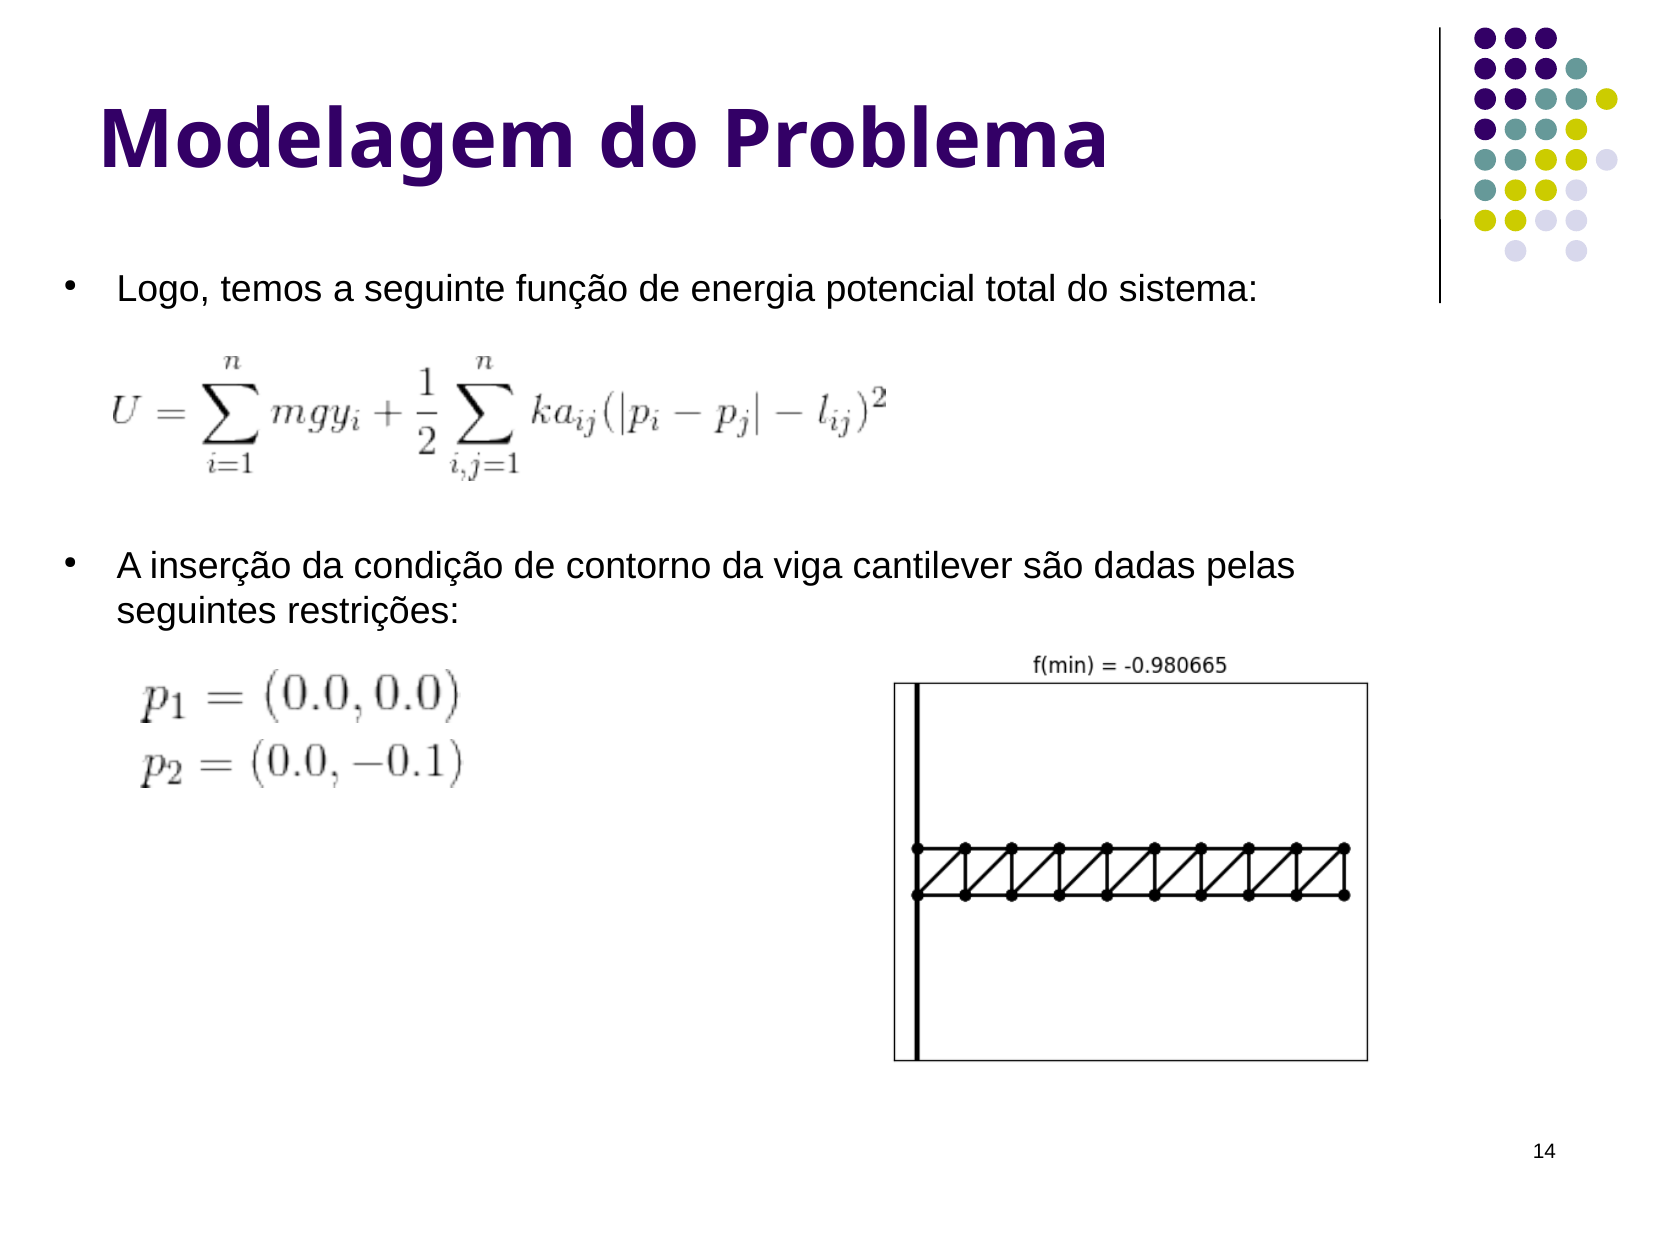

# Modelagem do Problema
Logo, temos a seguinte função de energia potencial total do sistema:
A inserção da condição de contorno da viga cantilever são dadas pelas seguintes restrições: